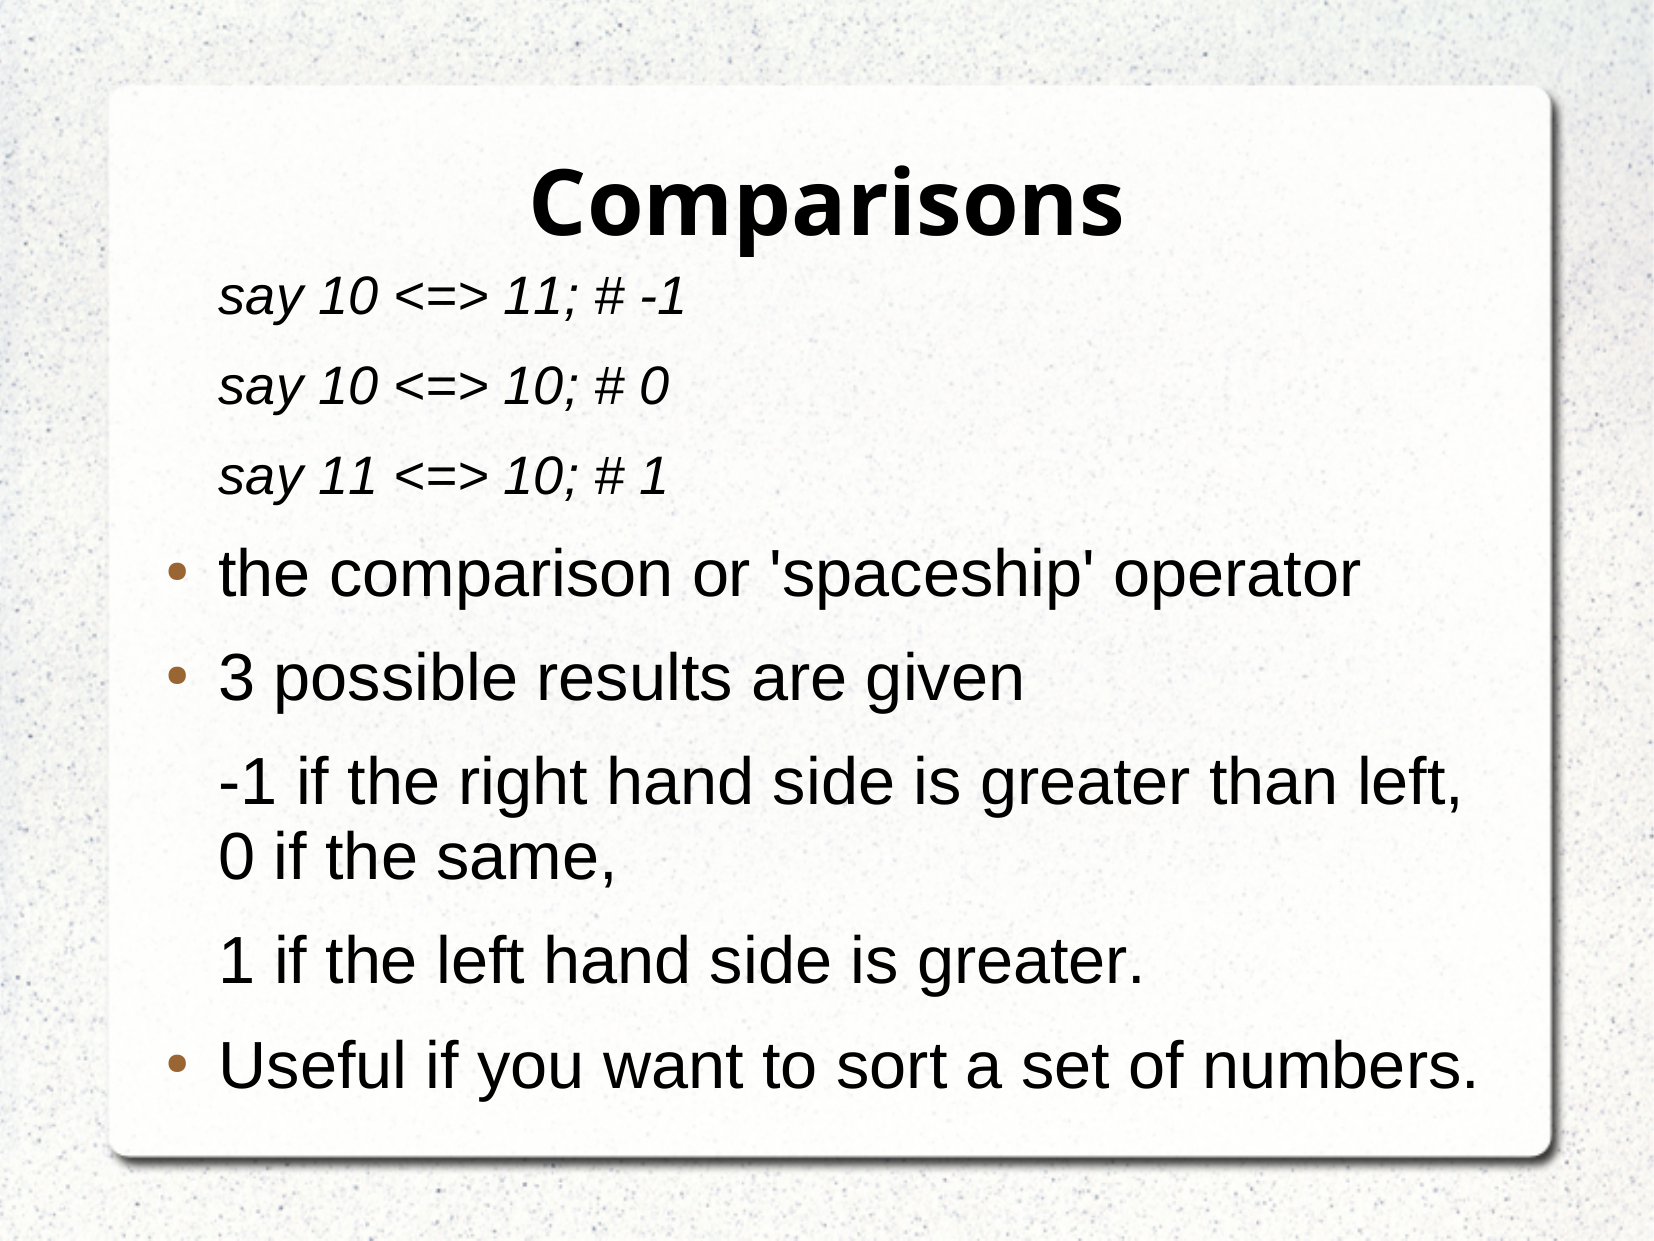

# Comparisons
say 10 <=> 11; # -1
say 10 <=> 10; # 0
say 11 <=> 10; # 1
the comparison or 'spaceship' operator
3 possible results are given
-1 if the right hand side is greater than left, 0 if the same,
1 if the left hand side is greater.
Useful if you want to sort a set of numbers.